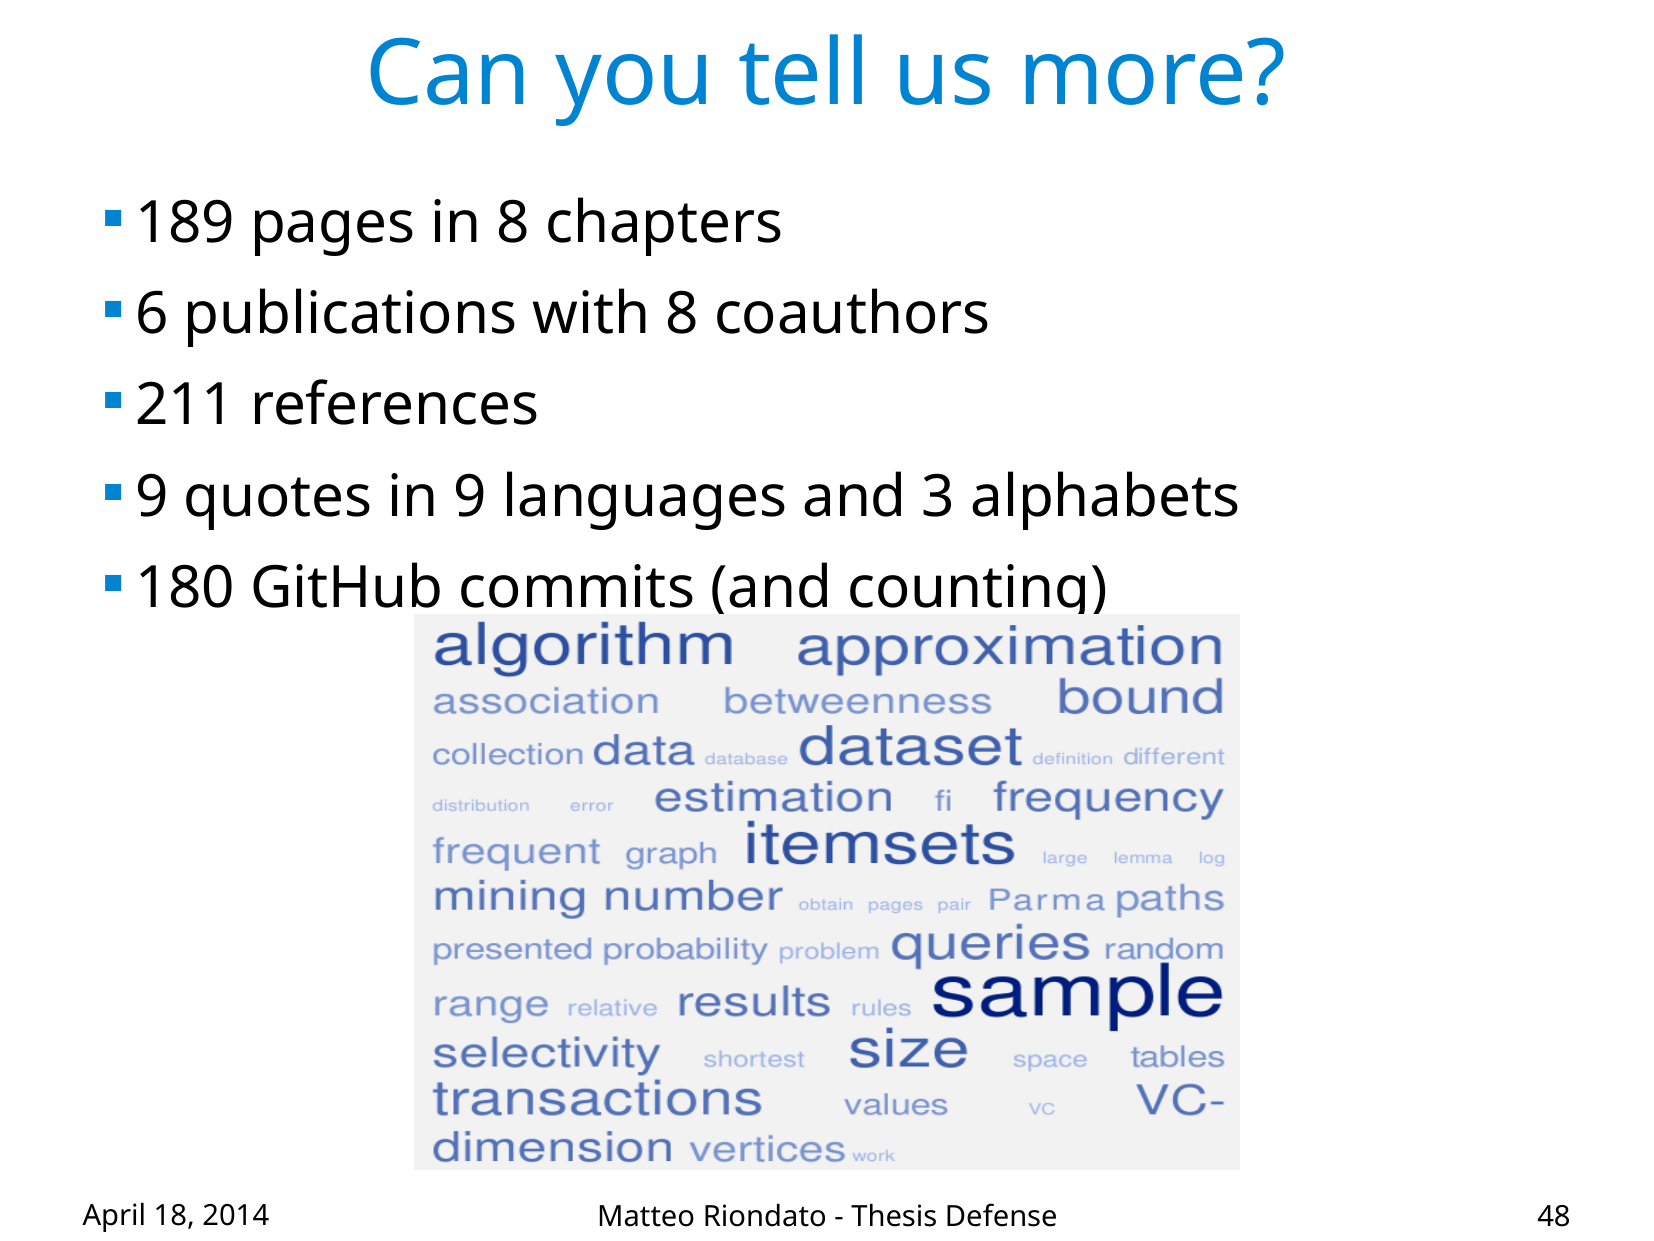

# Can you tell us more?
189 pages in 8 chapters
6 publications with 8 coauthors
211 references
9 quotes in 9 languages and 3 alphabets
180 GitHub commits (and counting)
April 18, 2014
Matteo Riondato - Thesis Defense
48